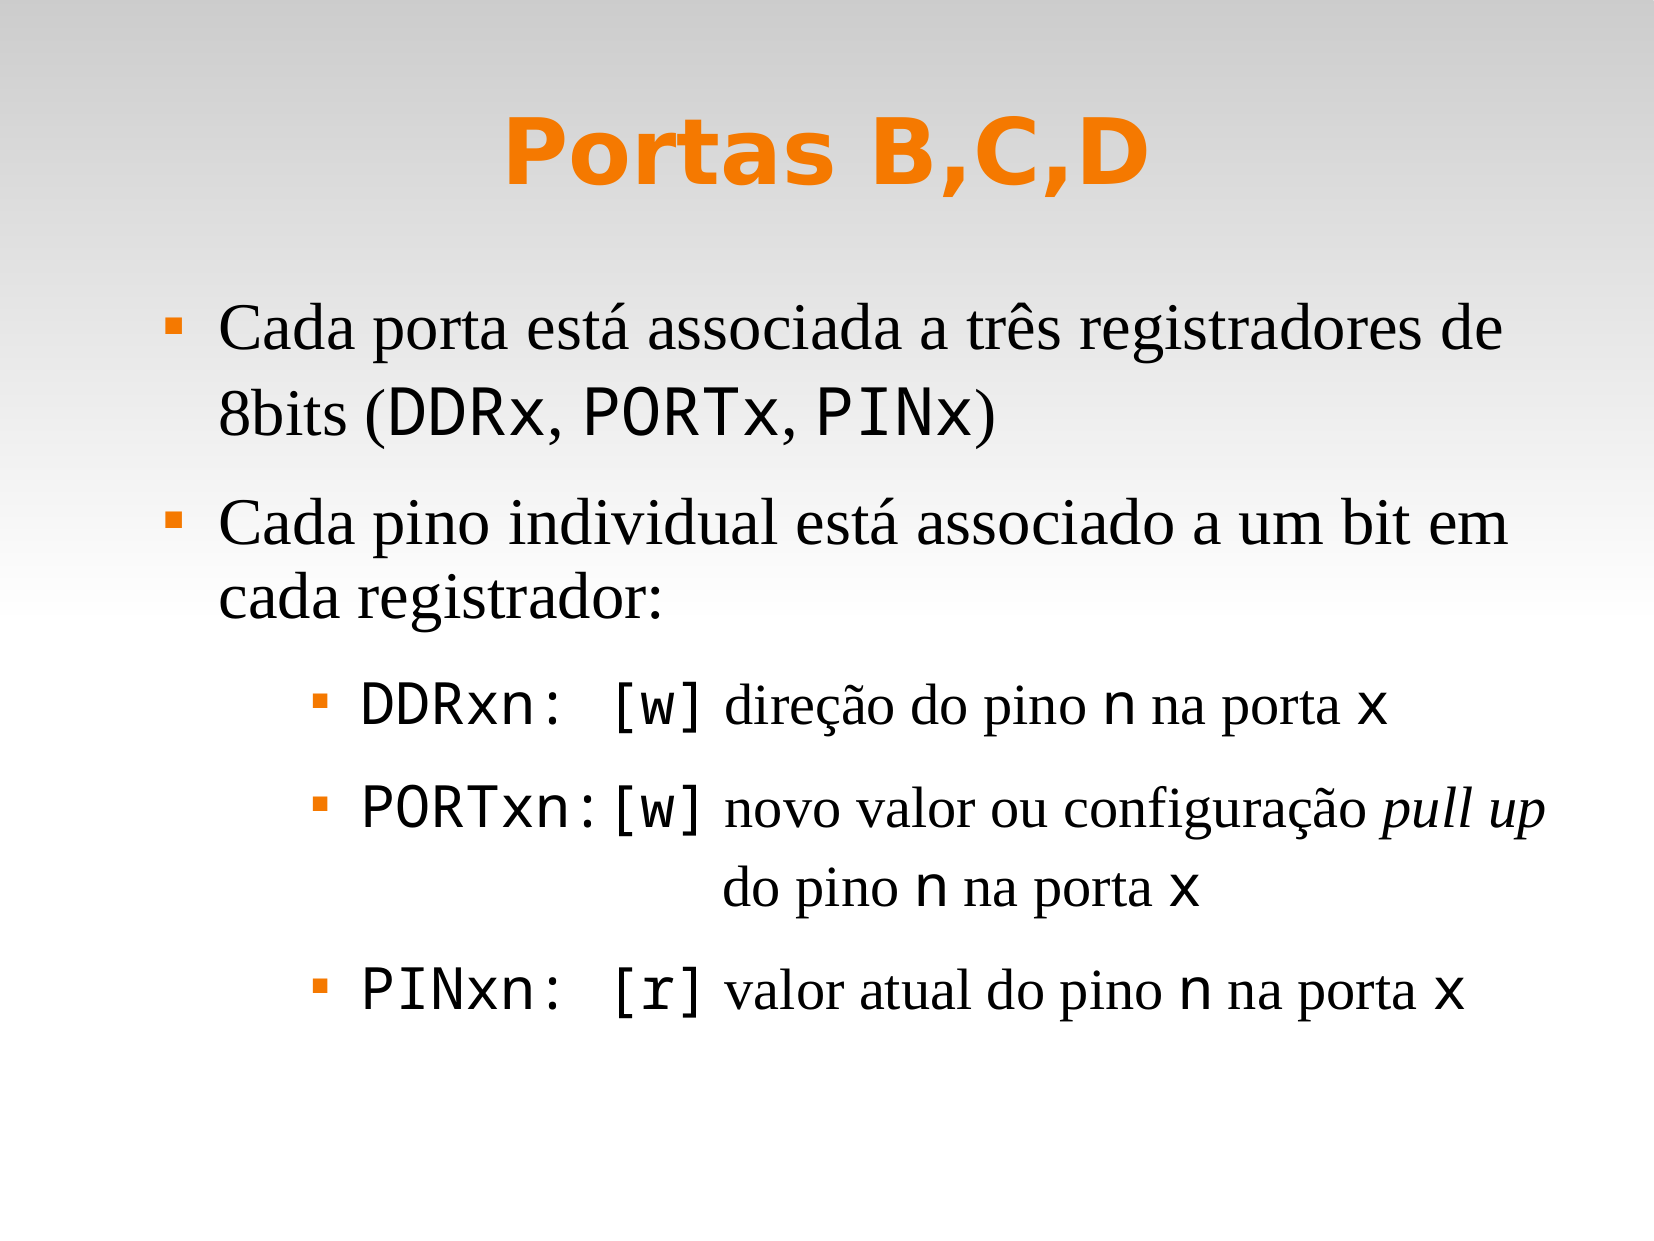

# Portas B,C,D
Cada porta está associada a três registradores de 8bits (DDRx, PORTx, PINx)
Cada pino individual está associado a um bit em cada registrador:
DDRxn: [w] direção do pino n na porta x
PORTxn:[w] novo valor ou configuração pull up do pino n na porta x
PINxn: [r] valor atual do pino n na porta x